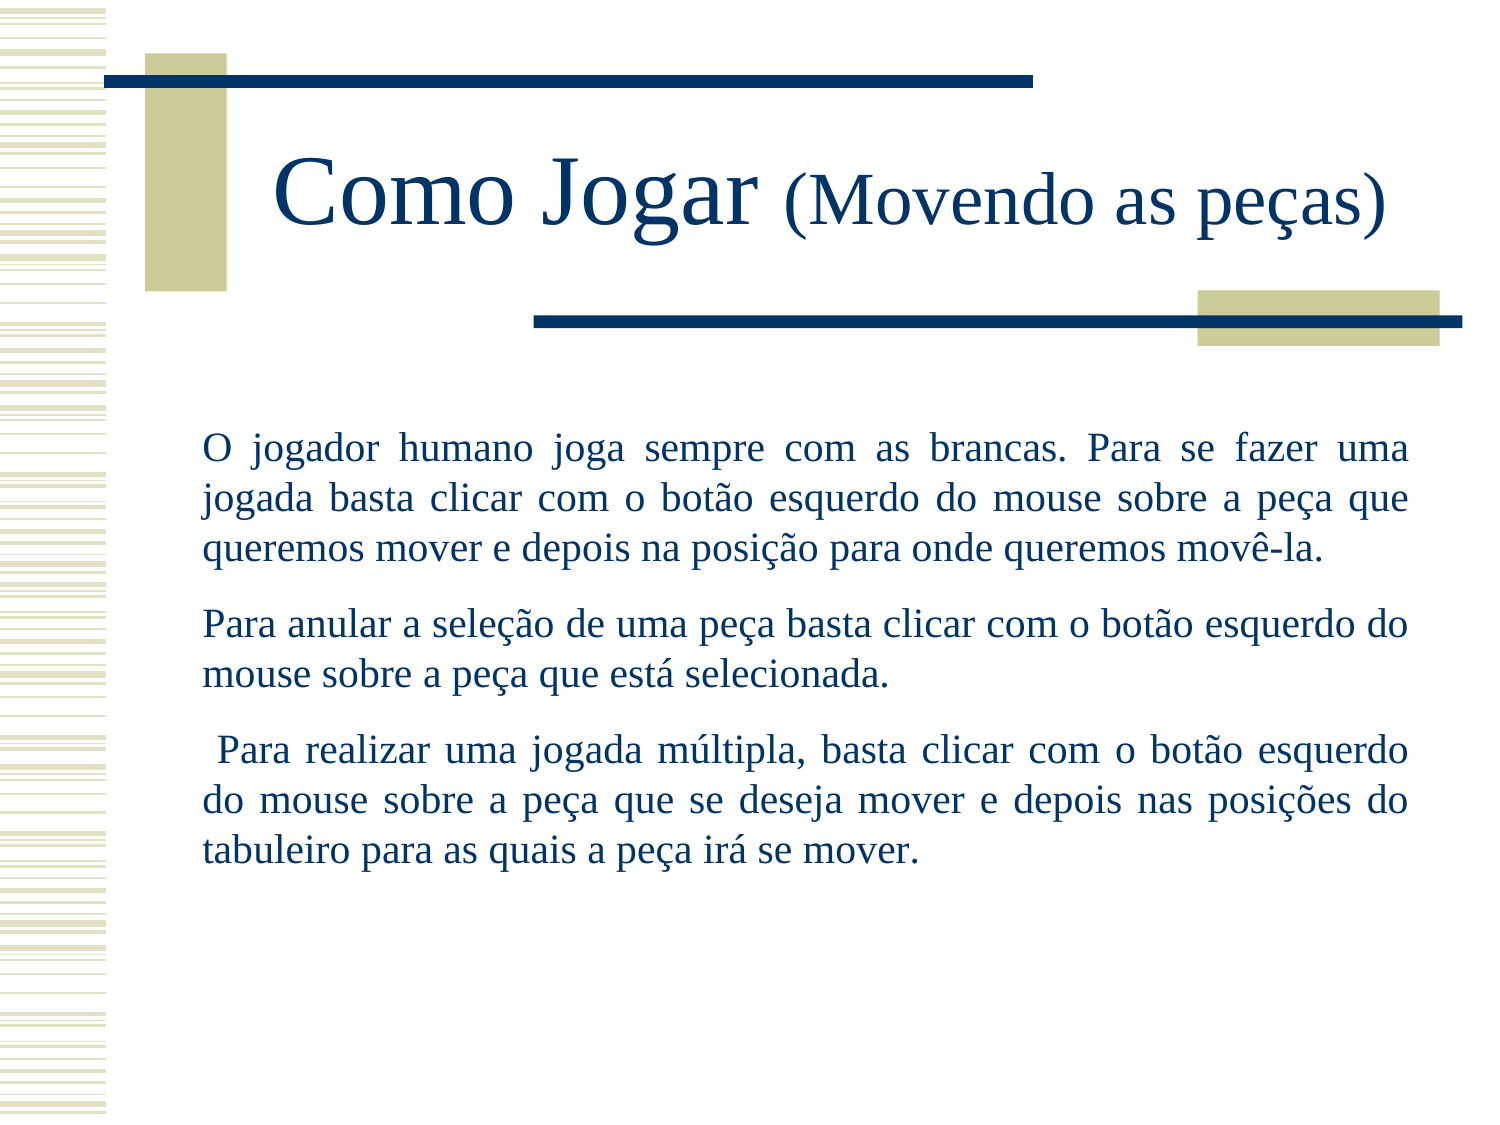

# Como Jogar (Movendo as peças)
O jogador humano joga sempre com as brancas. Para se fazer uma jogada basta clicar com o botão esquerdo do mouse sobre a peça que queremos mover e depois na posição para onde queremos movê-la.
Para anular a seleção de uma peça basta clicar com o botão esquerdo do mouse sobre a peça que está selecionada.
 Para realizar uma jogada múltipla, basta clicar com o botão esquerdo do mouse sobre a peça que se deseja mover e depois nas posições do tabuleiro para as quais a peça irá se mover.